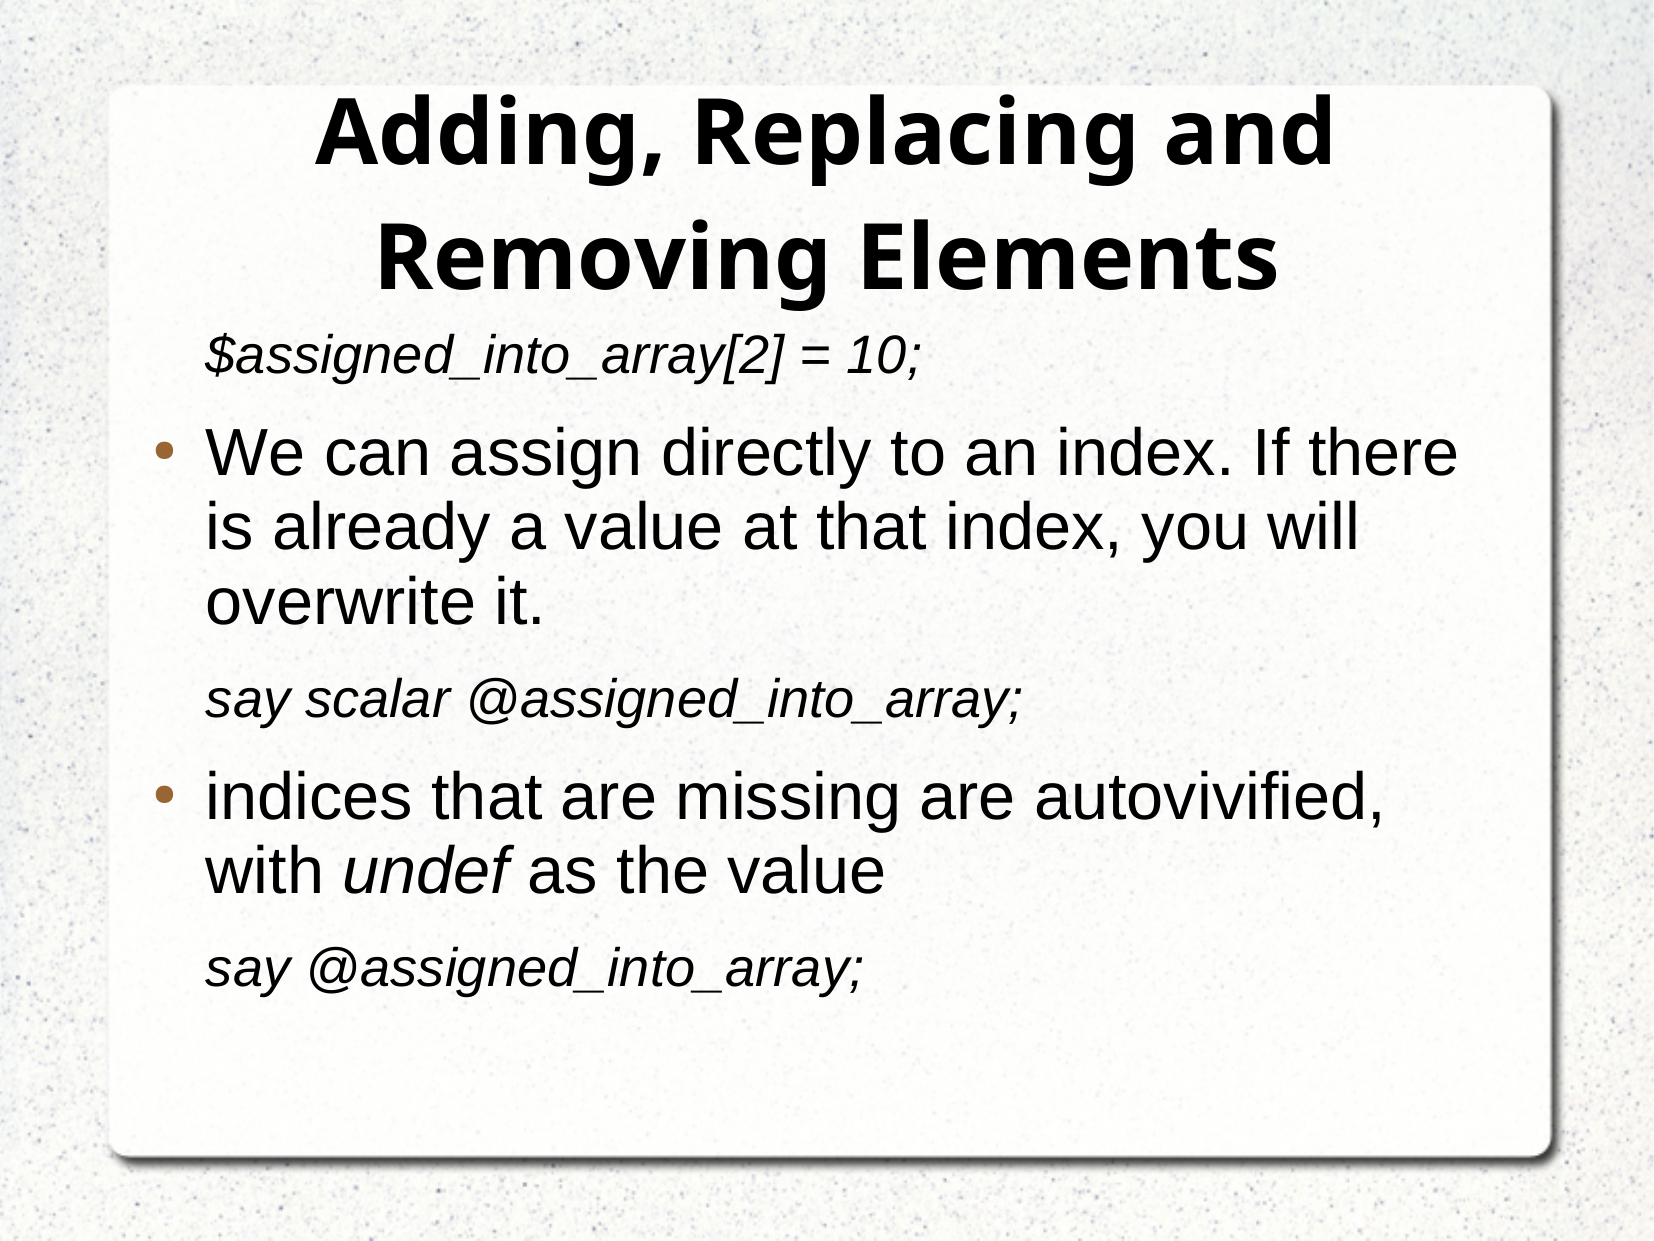

# Adding, Replacing and Removing Elements
$assigned_into_array[2] = 10;
We can assign directly to an index. If there is already a value at that index, you will overwrite it.
say scalar @assigned_into_array;
indices that are missing are autovivified, with undef as the value
say @assigned_into_array;